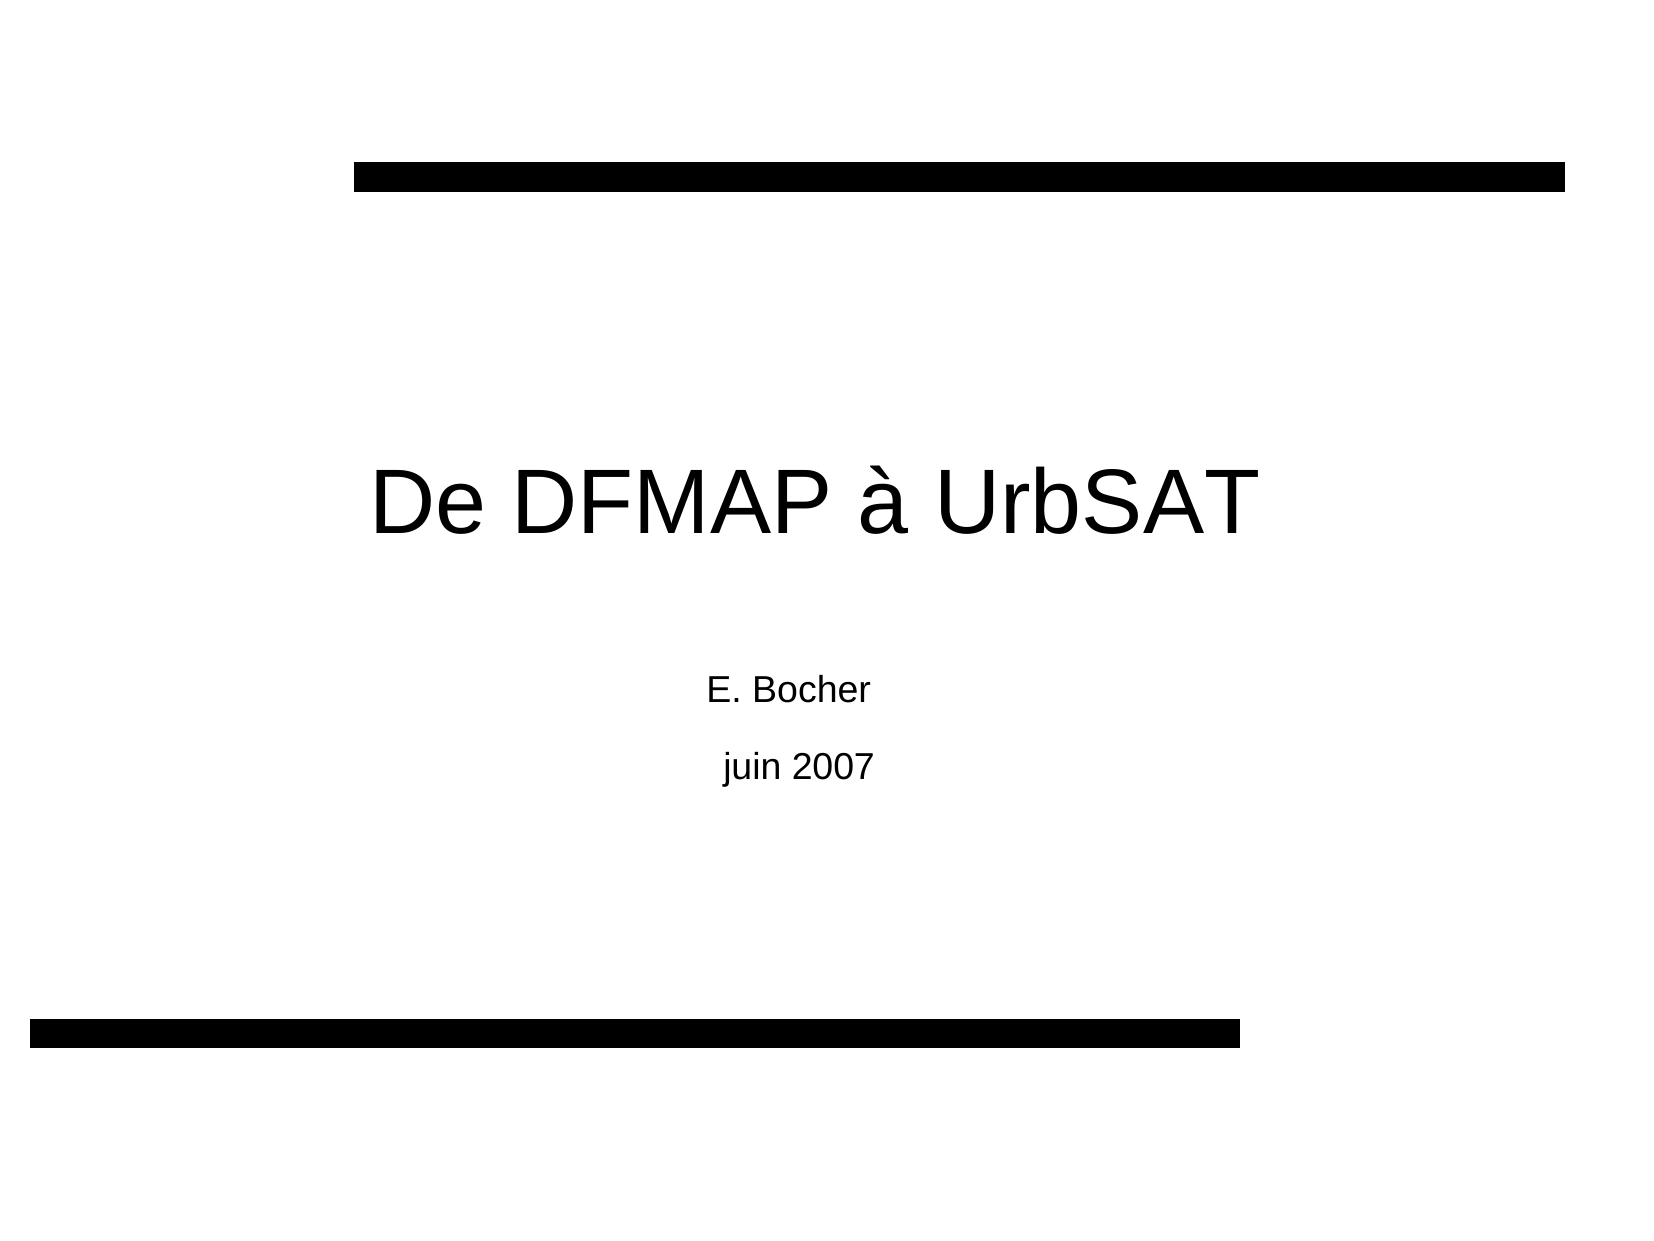

De DFMAP à UrbSAT
E. Bocher
juin 2007